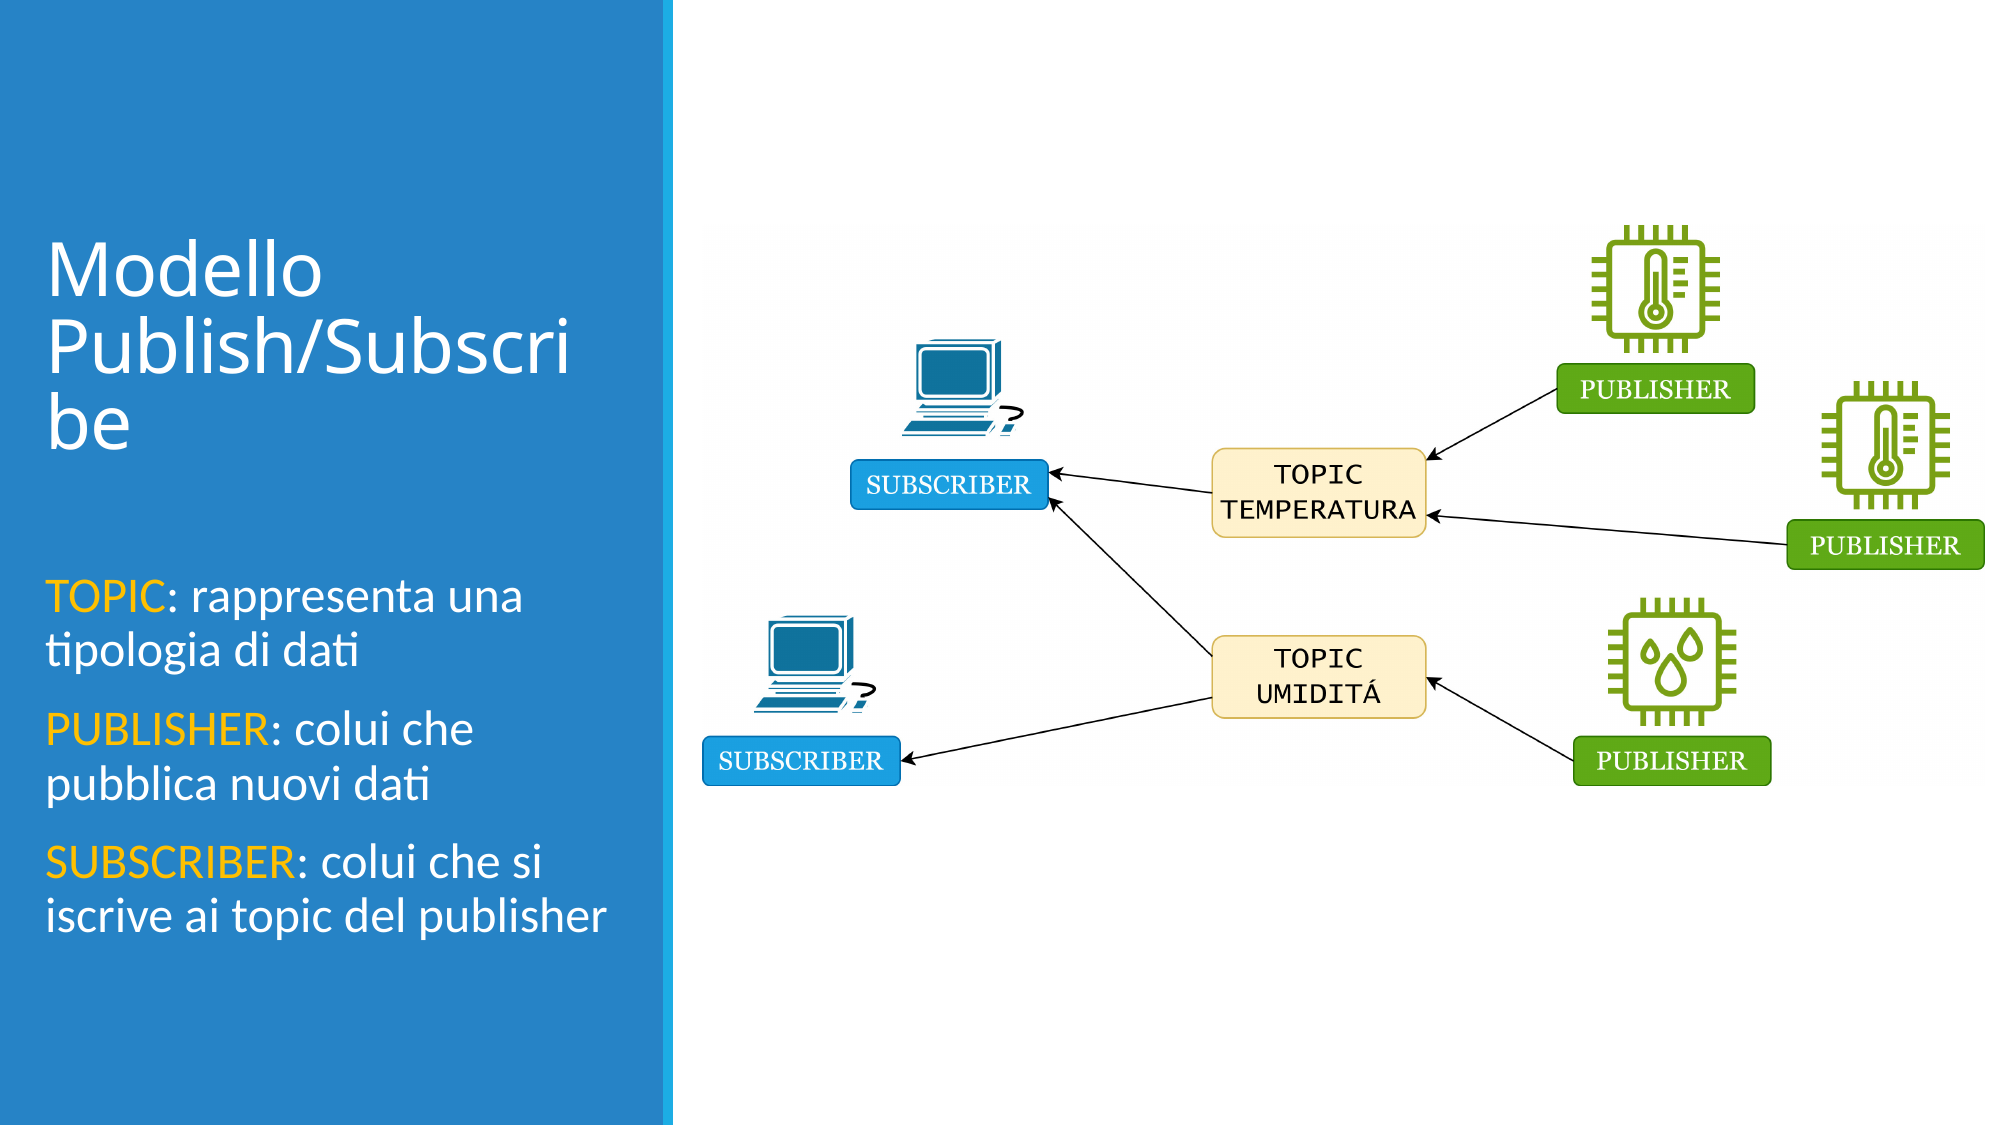

# Modello Publish/Subscribe
TOPIC: rappresenta una tipologia di dati
PUBLISHER: colui che pubblica nuovi dati
SUBSCRIBER: colui che si iscrive ai topic del publisher